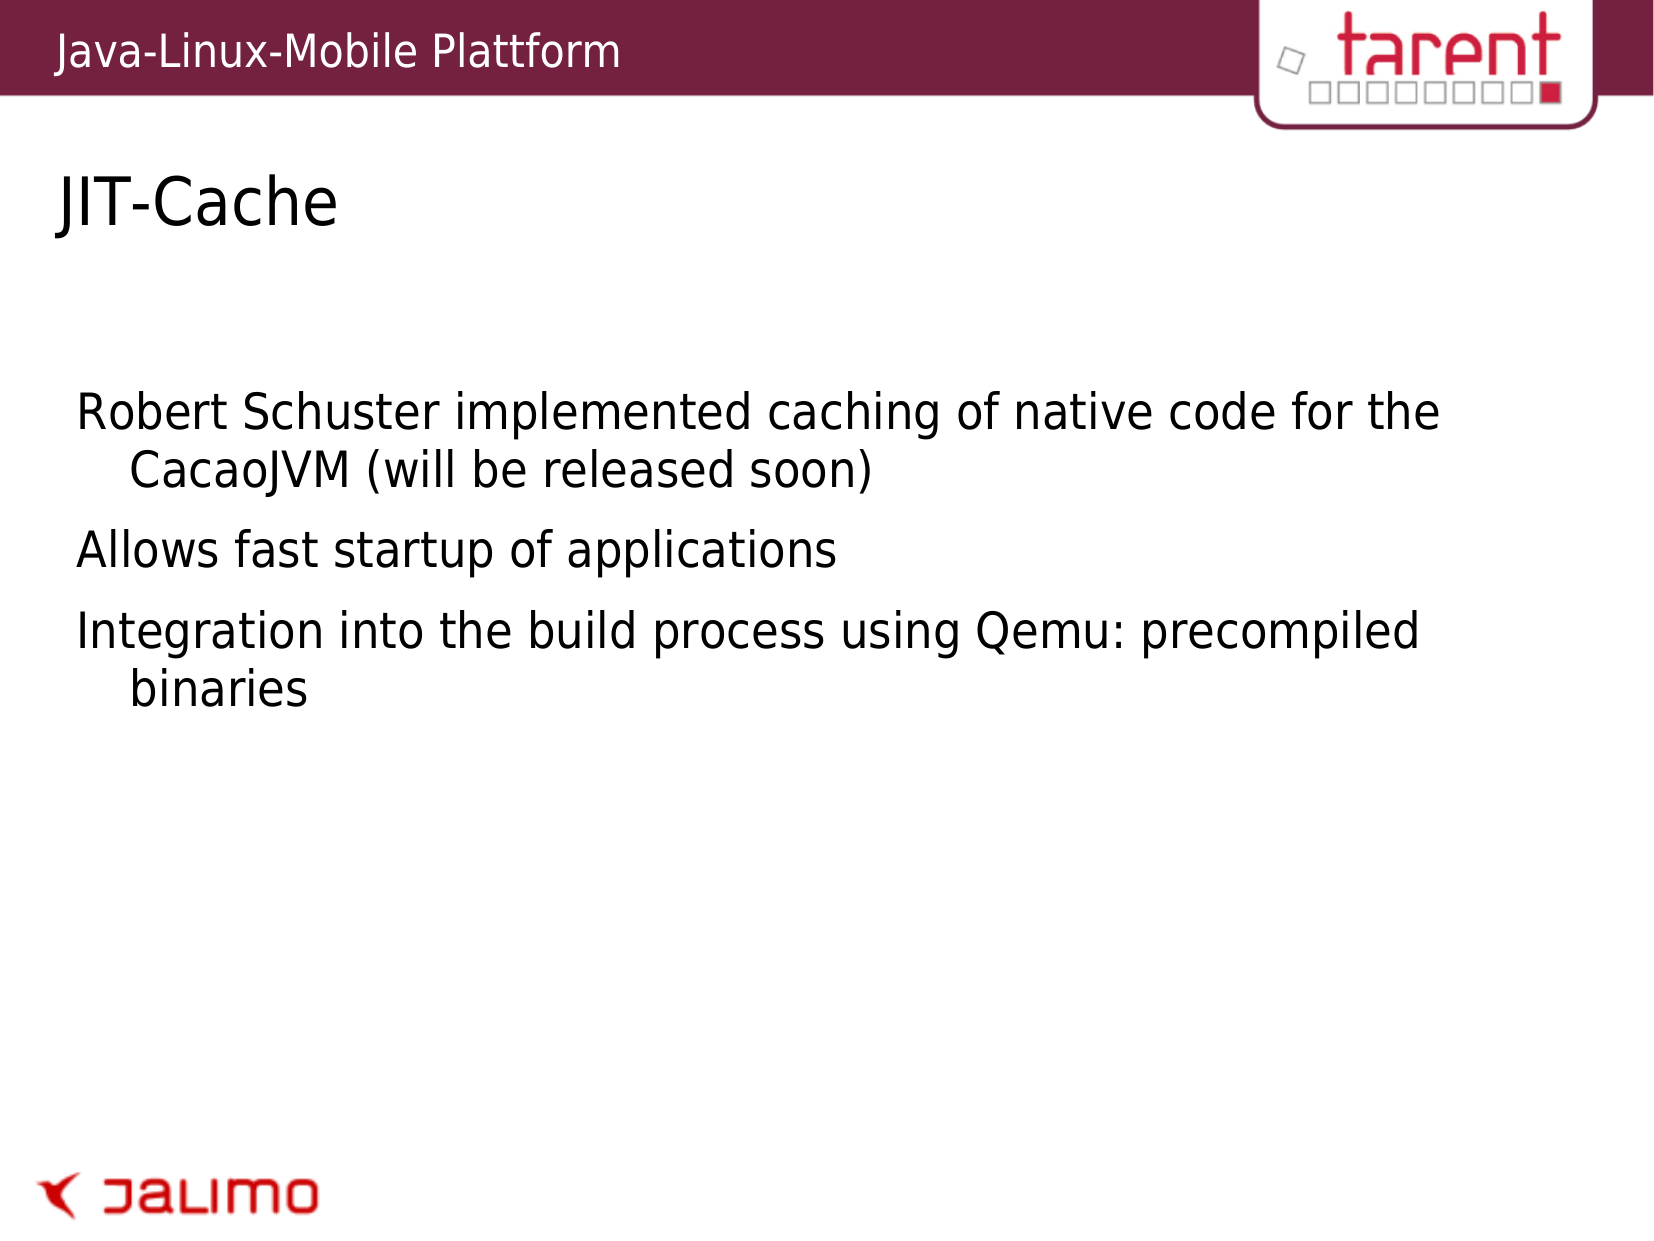

# JIT-Cache
Robert Schuster implemented caching of native code for the CacaoJVM (will be released soon)
Allows fast startup of applications
Integration into the build process using Qemu: precompiled binaries